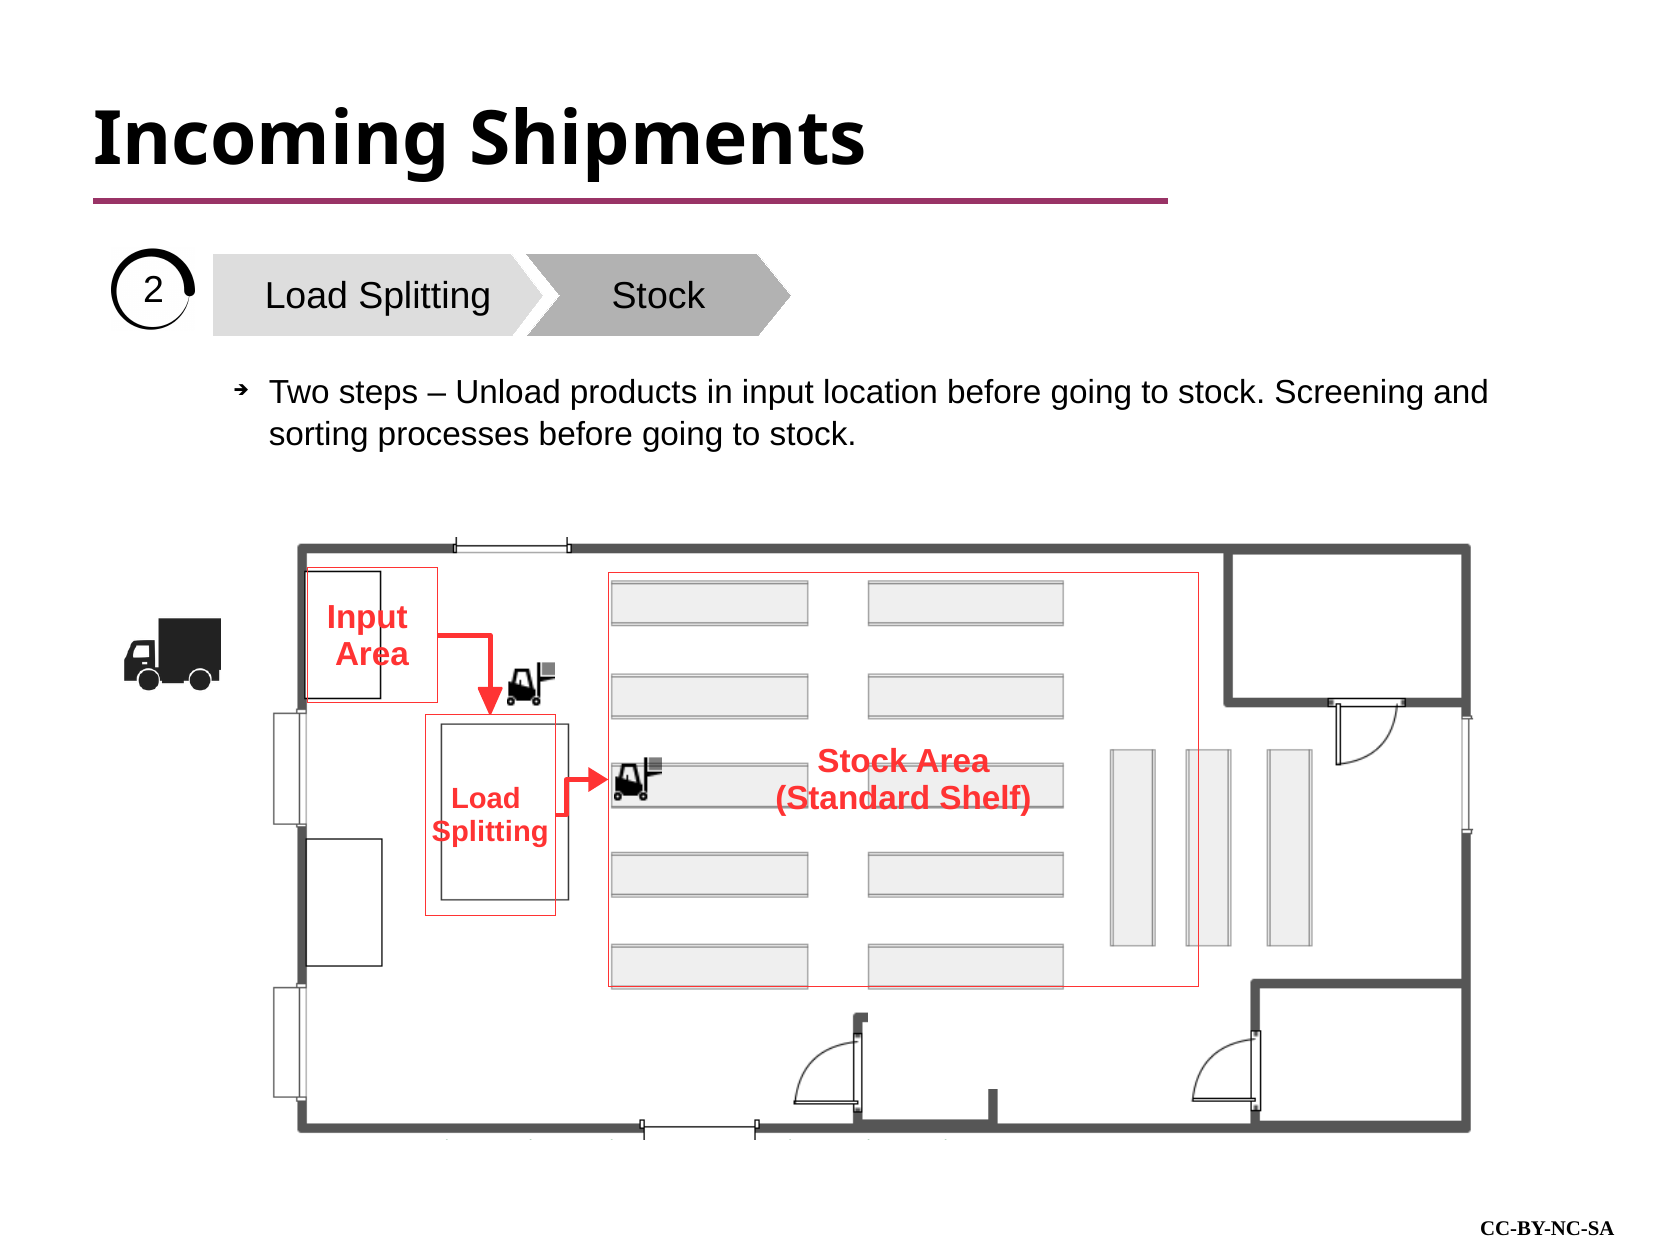

# Incoming Shipments
2
Load Splitting
Stock
Two steps – Unload products in input location before going to stock. Screening and sorting processes before going to stock.
Input
Area
Stock Area
(Standard Shelf)
Load
Splitting